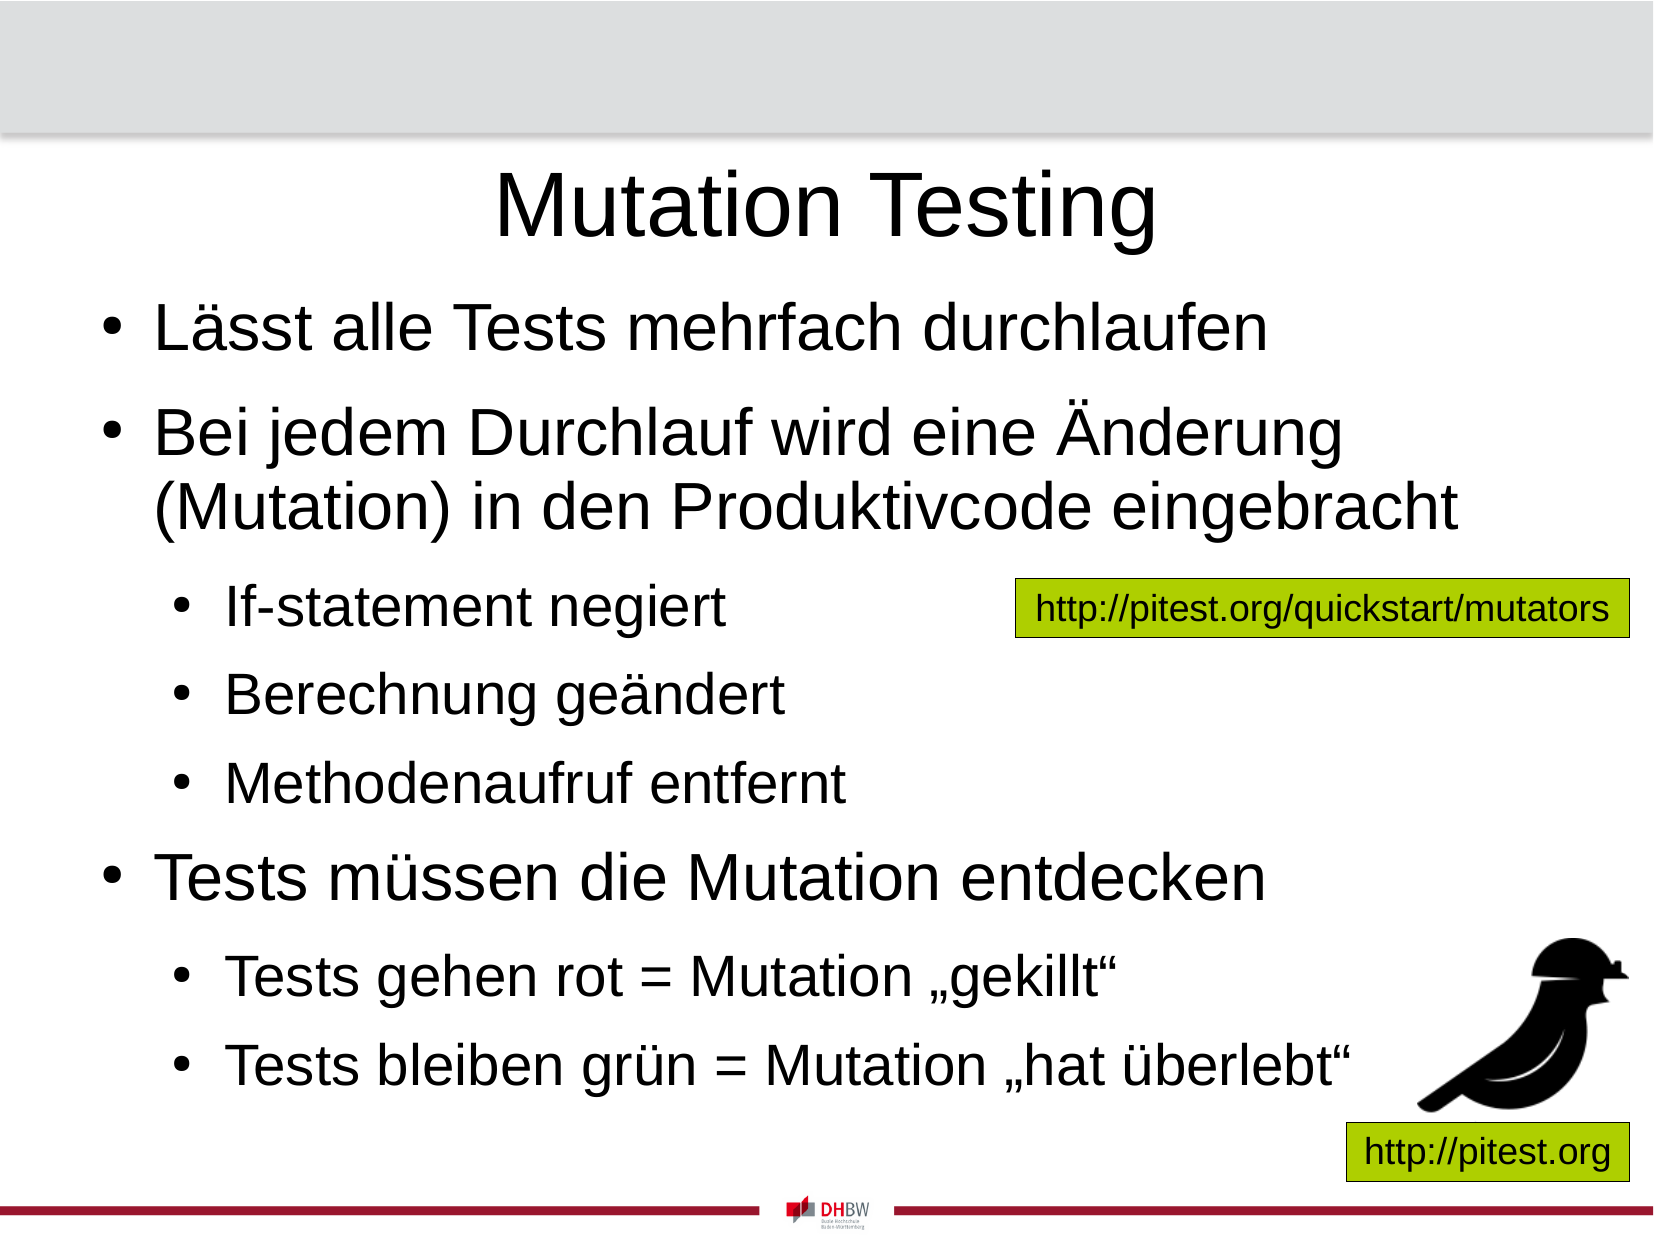

# Mutation Testing
Lässt alle Tests mehrfach durchlaufen
Bei jedem Durchlauf wird eine Änderung (Mutation) in den Produktivcode eingebracht
If-statement negiert
Berechnung geändert
Methodenaufruf entfernt
Tests müssen die Mutation entdecken
Tests gehen rot = Mutation „gekillt“
Tests bleiben grün = Mutation „hat überlebt“
http://pitest.org/quickstart/mutators
http://pitest.org